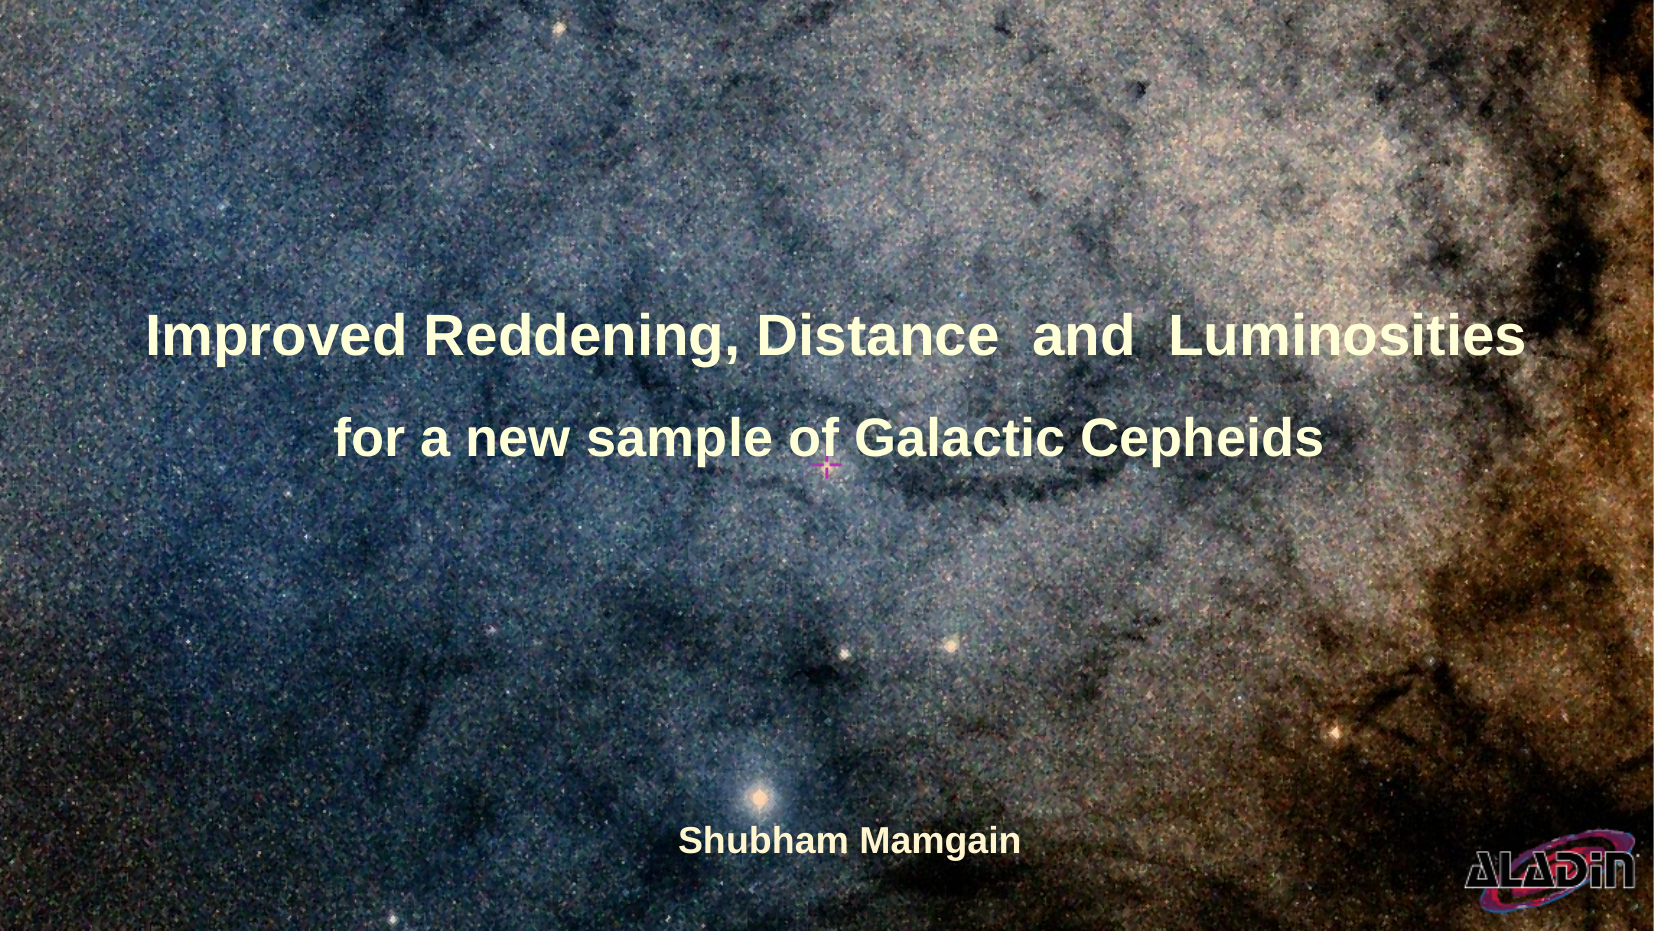

# Improved Reddening, Distance and Luminosities for a new sample of Galactic Cepheids
Shubham Mamgain